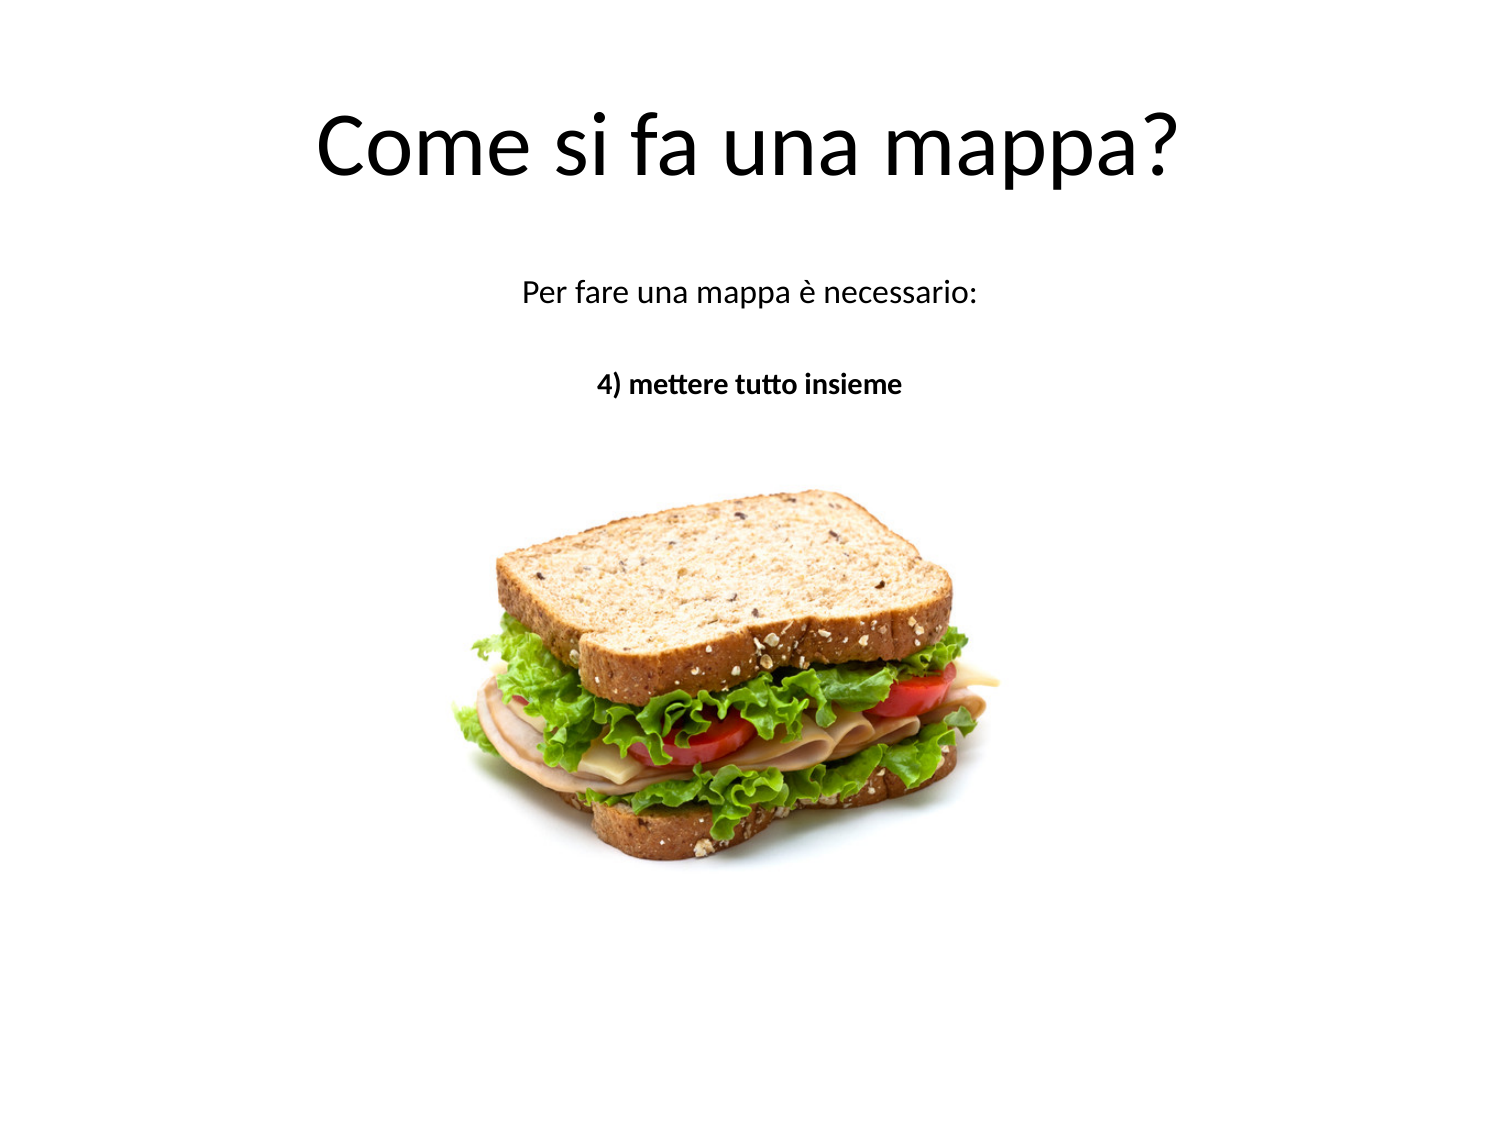

# Come si fa una mappa?
Per fare una mappa è necessario:
4) mettere tutto insieme